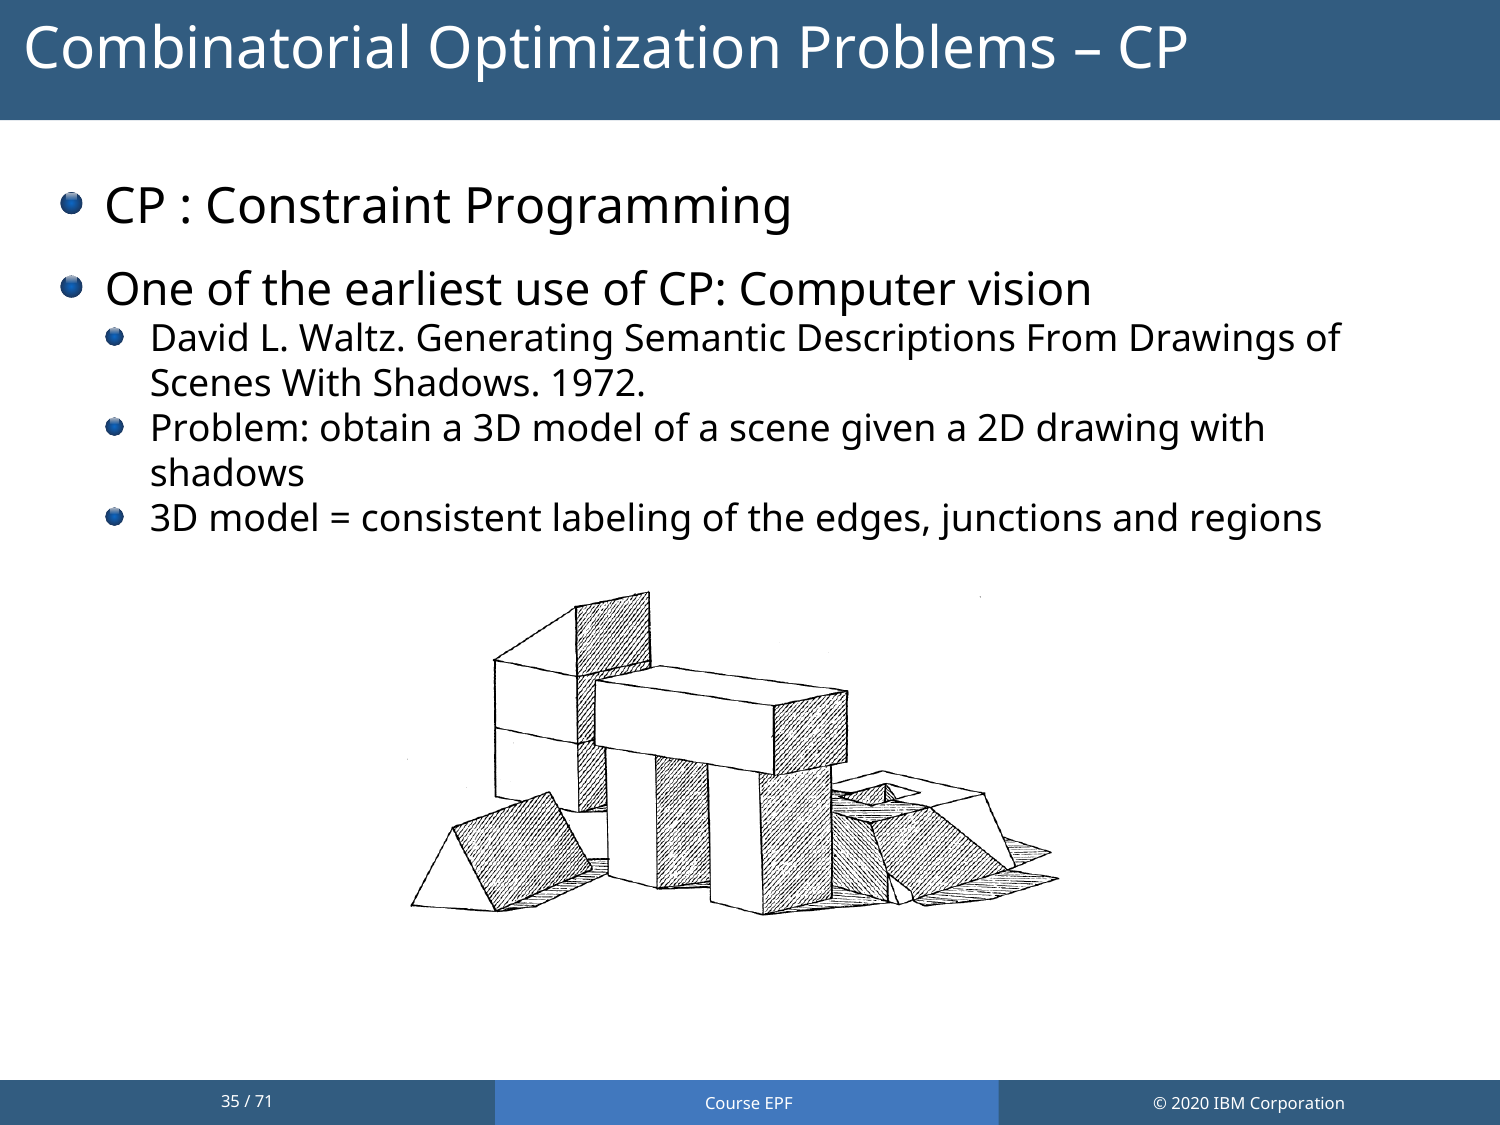

# Combinatorial Optimization Problems – CP
CP : Constraint Programming
One of the earliest use of CP: Computer vision
David L. Waltz. Generating Semantic Descriptions From Drawings of Scenes With Shadows. 1972.
Problem: obtain a 3D model of a scene given a 2D drawing with shadows
3D model = consistent labeling of the edges, junctions and regions